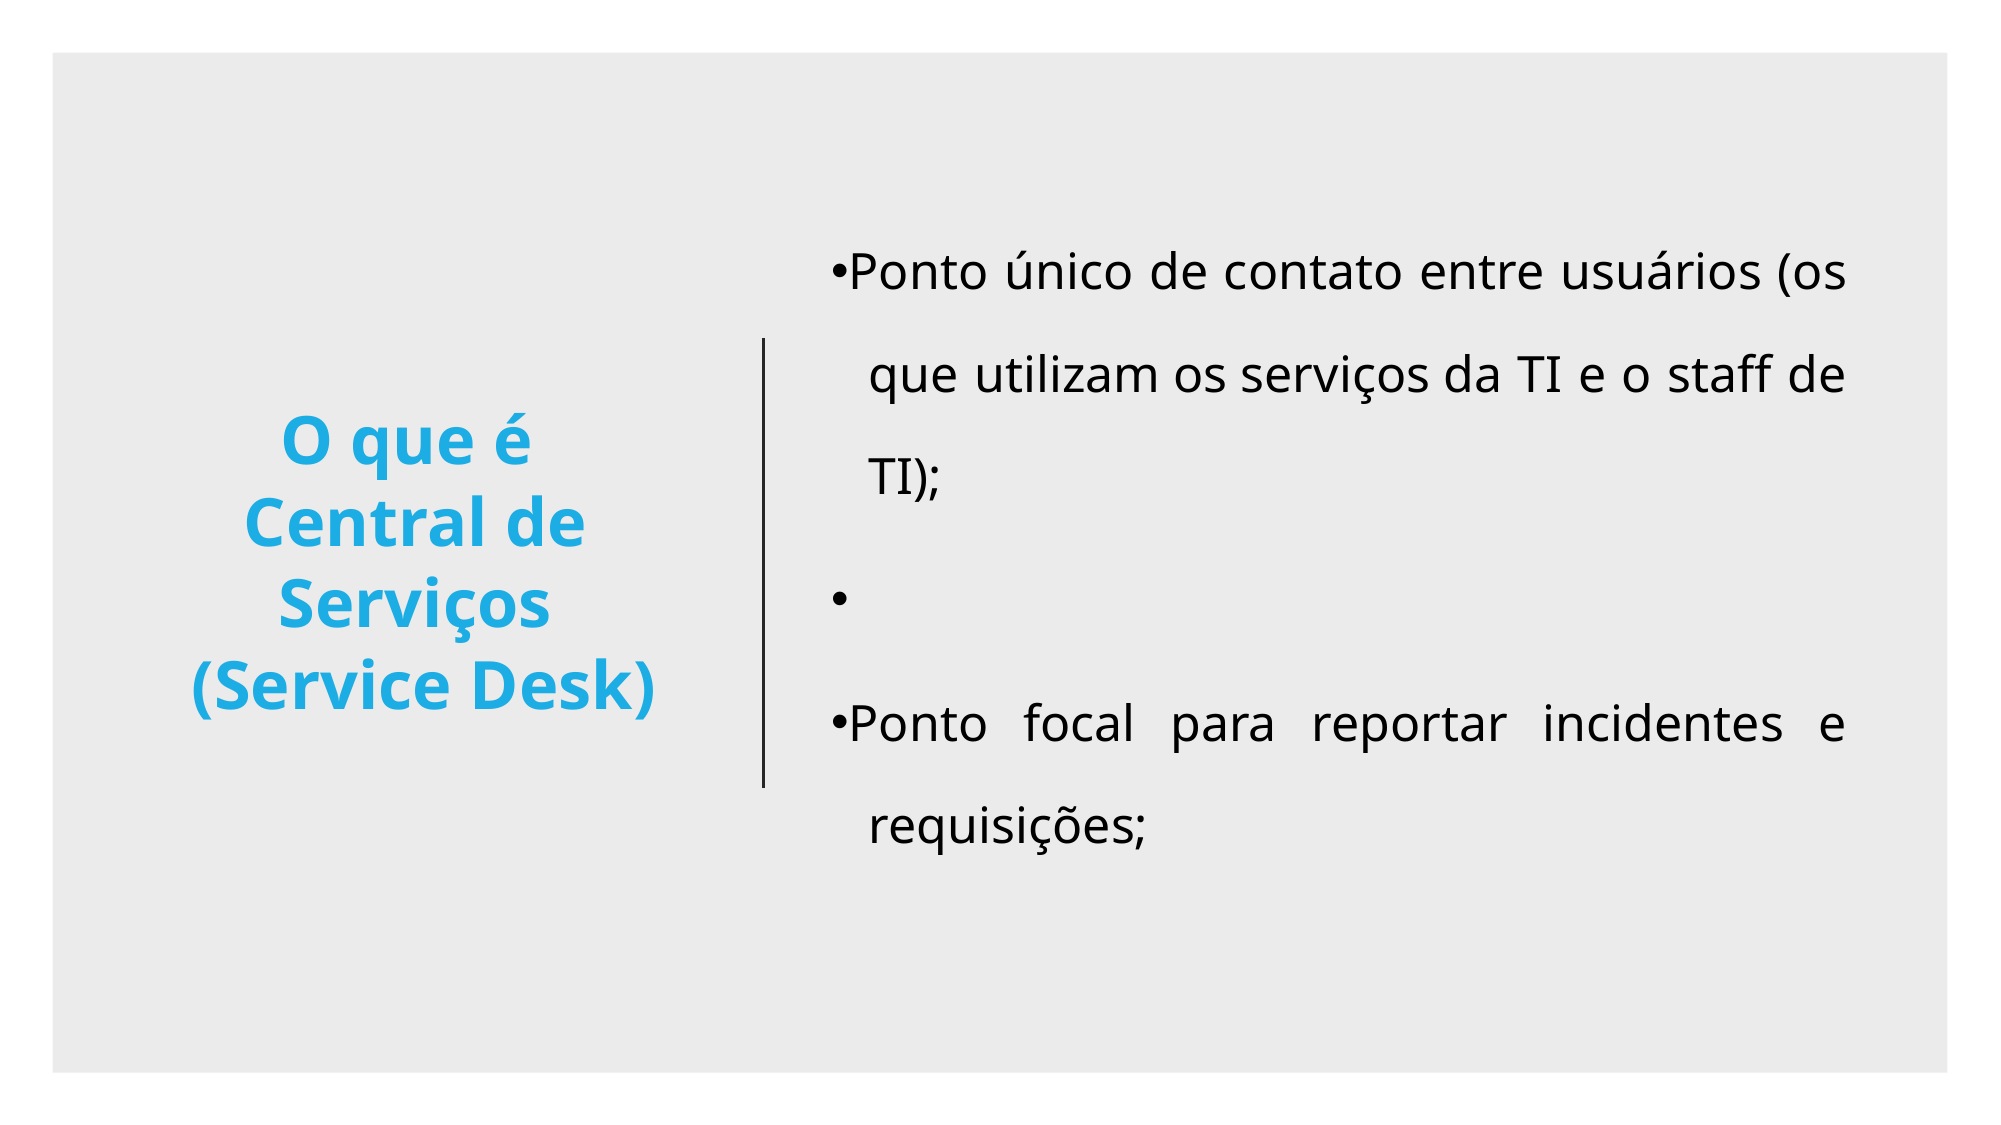

Ponto único de contato entre usuários (os que utilizam os serviços da TI e o staff de TI);
Ponto focal para reportar incidentes e requisições;
# O que é Central de Serviços (Service Desk)